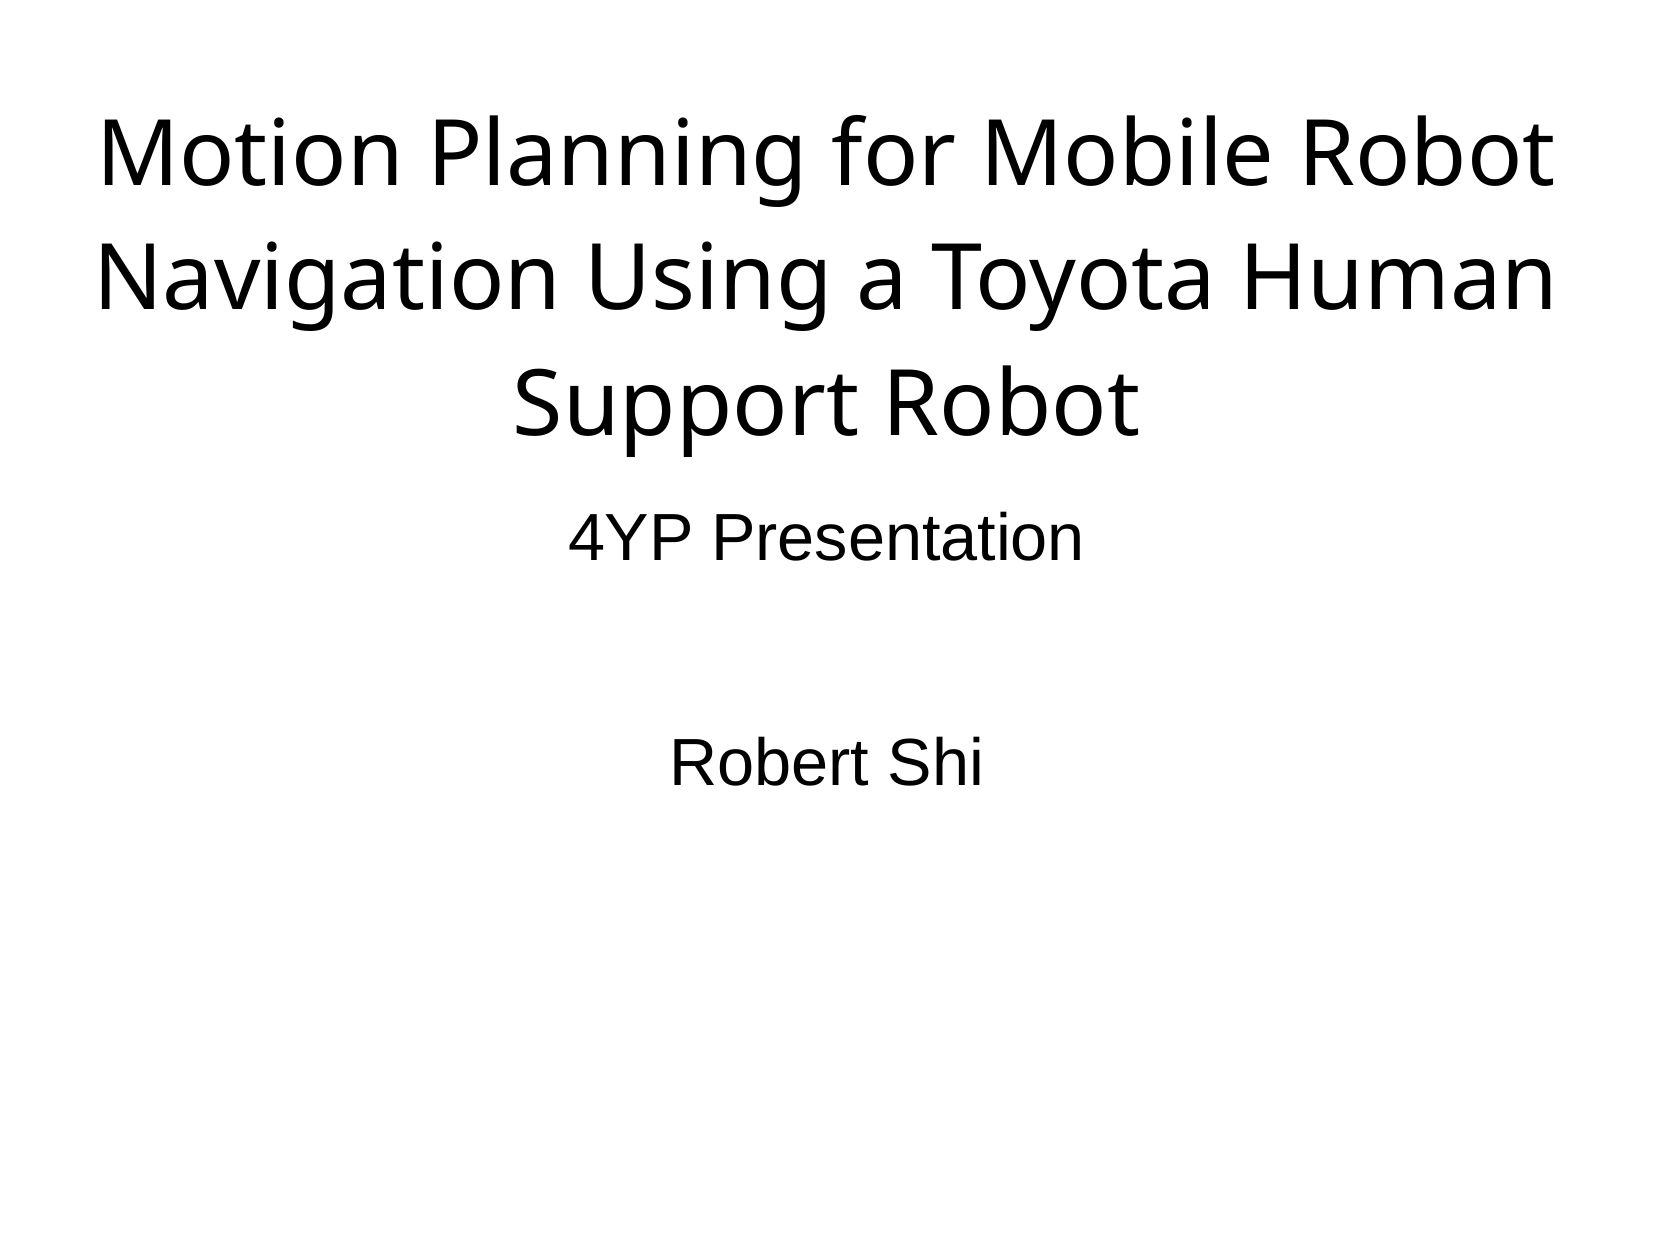

# Motion Planning for Mobile Robot Navigation Using a Toyota Human Support Robot
4YP Presentation
Robert Shi